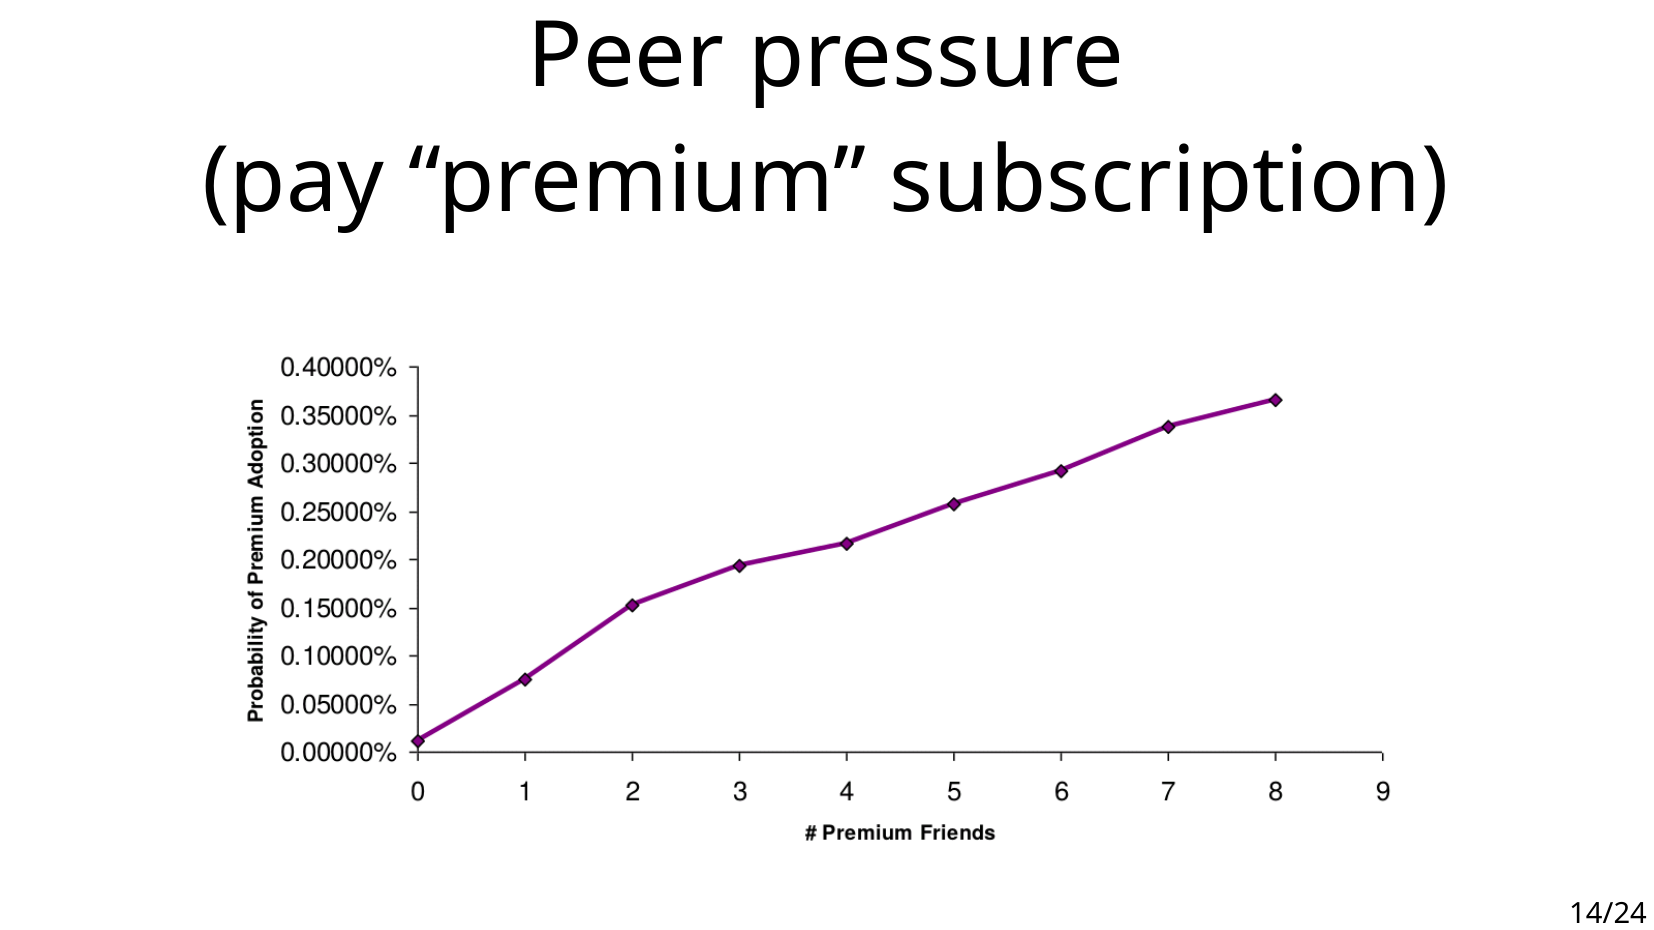

# Peer pressure (pay “premium” subscription)
14